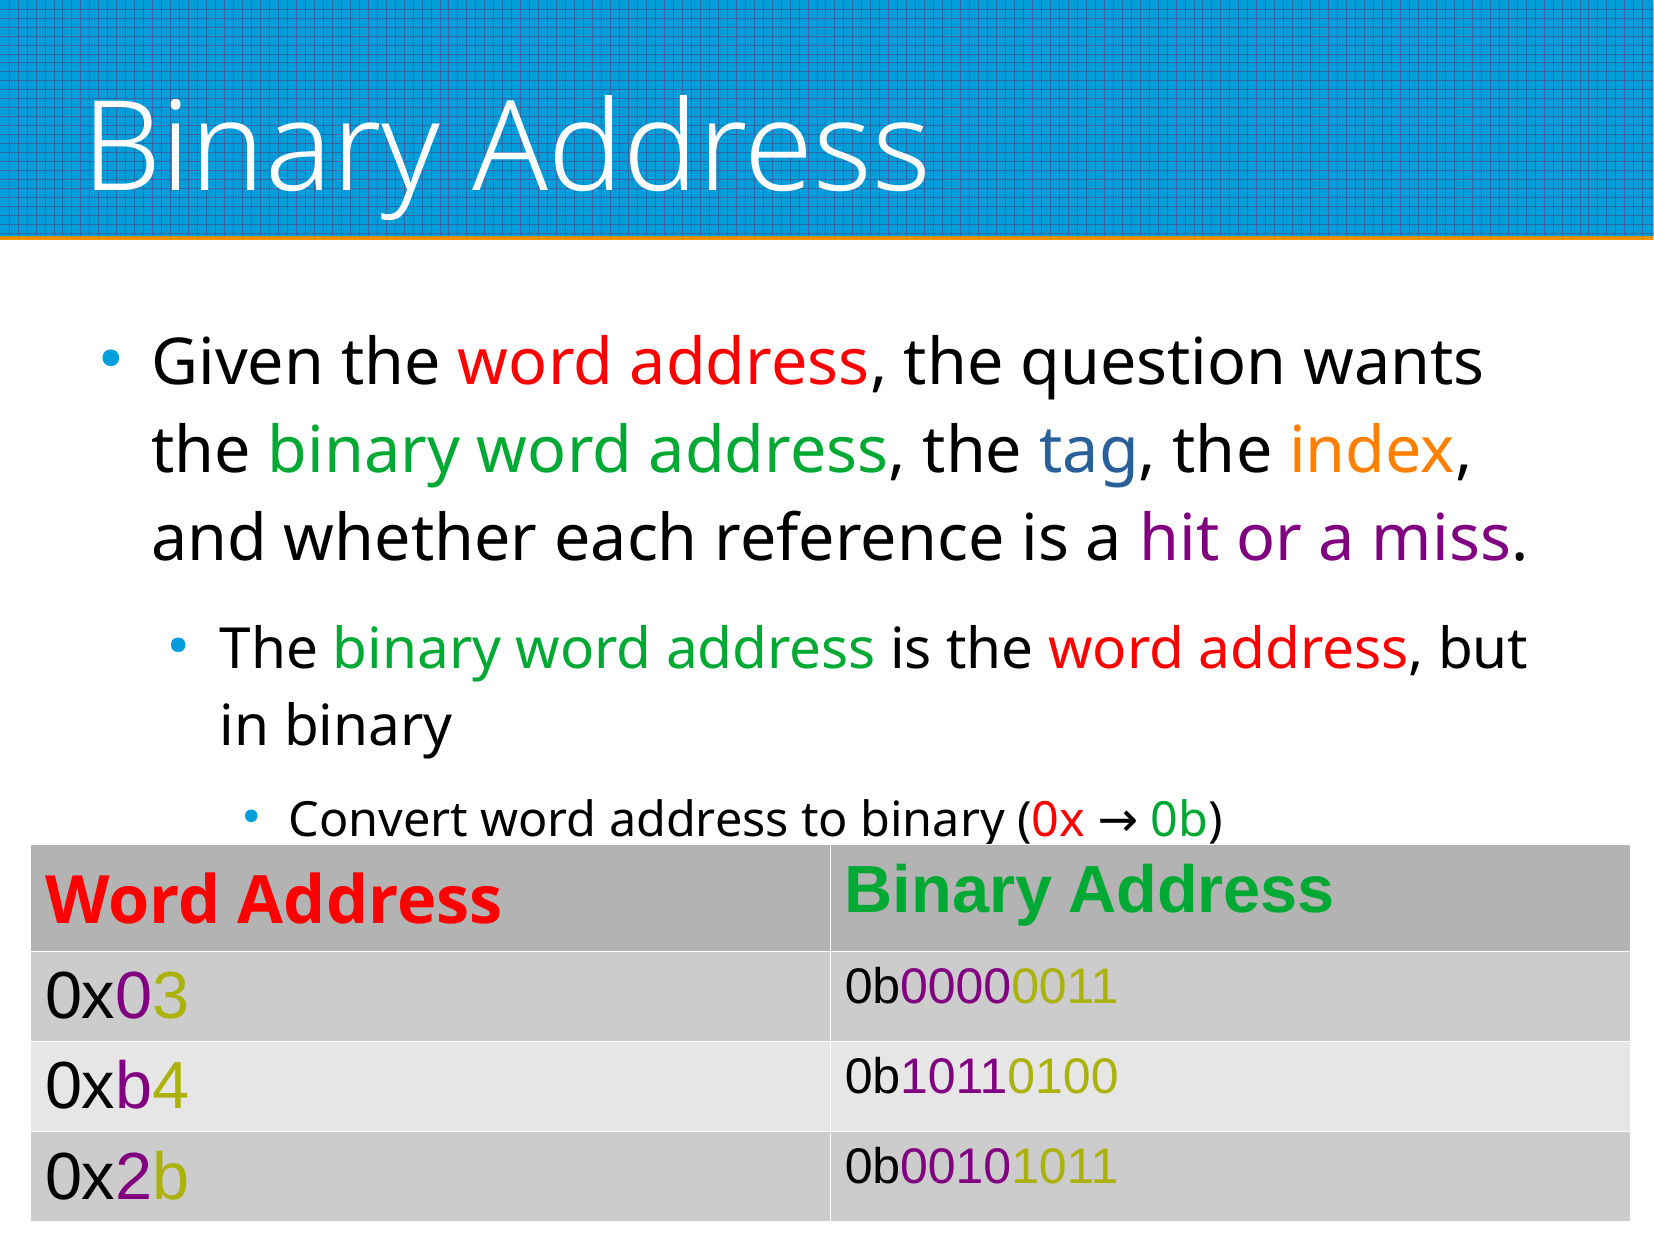

# Binary Address
Given the word address, the question wants the binary word address, the tag, the index, and whether each reference is a hit or a miss.
The binary word address is the word address, but in binary
Convert word address to binary (0x → 0b)
| Word Address | Binary Address |
| --- | --- |
| 0x03 | 0b00000011 |
| 0xb4 | 0b10110100 |
| 0x2b | 0b00101011 |